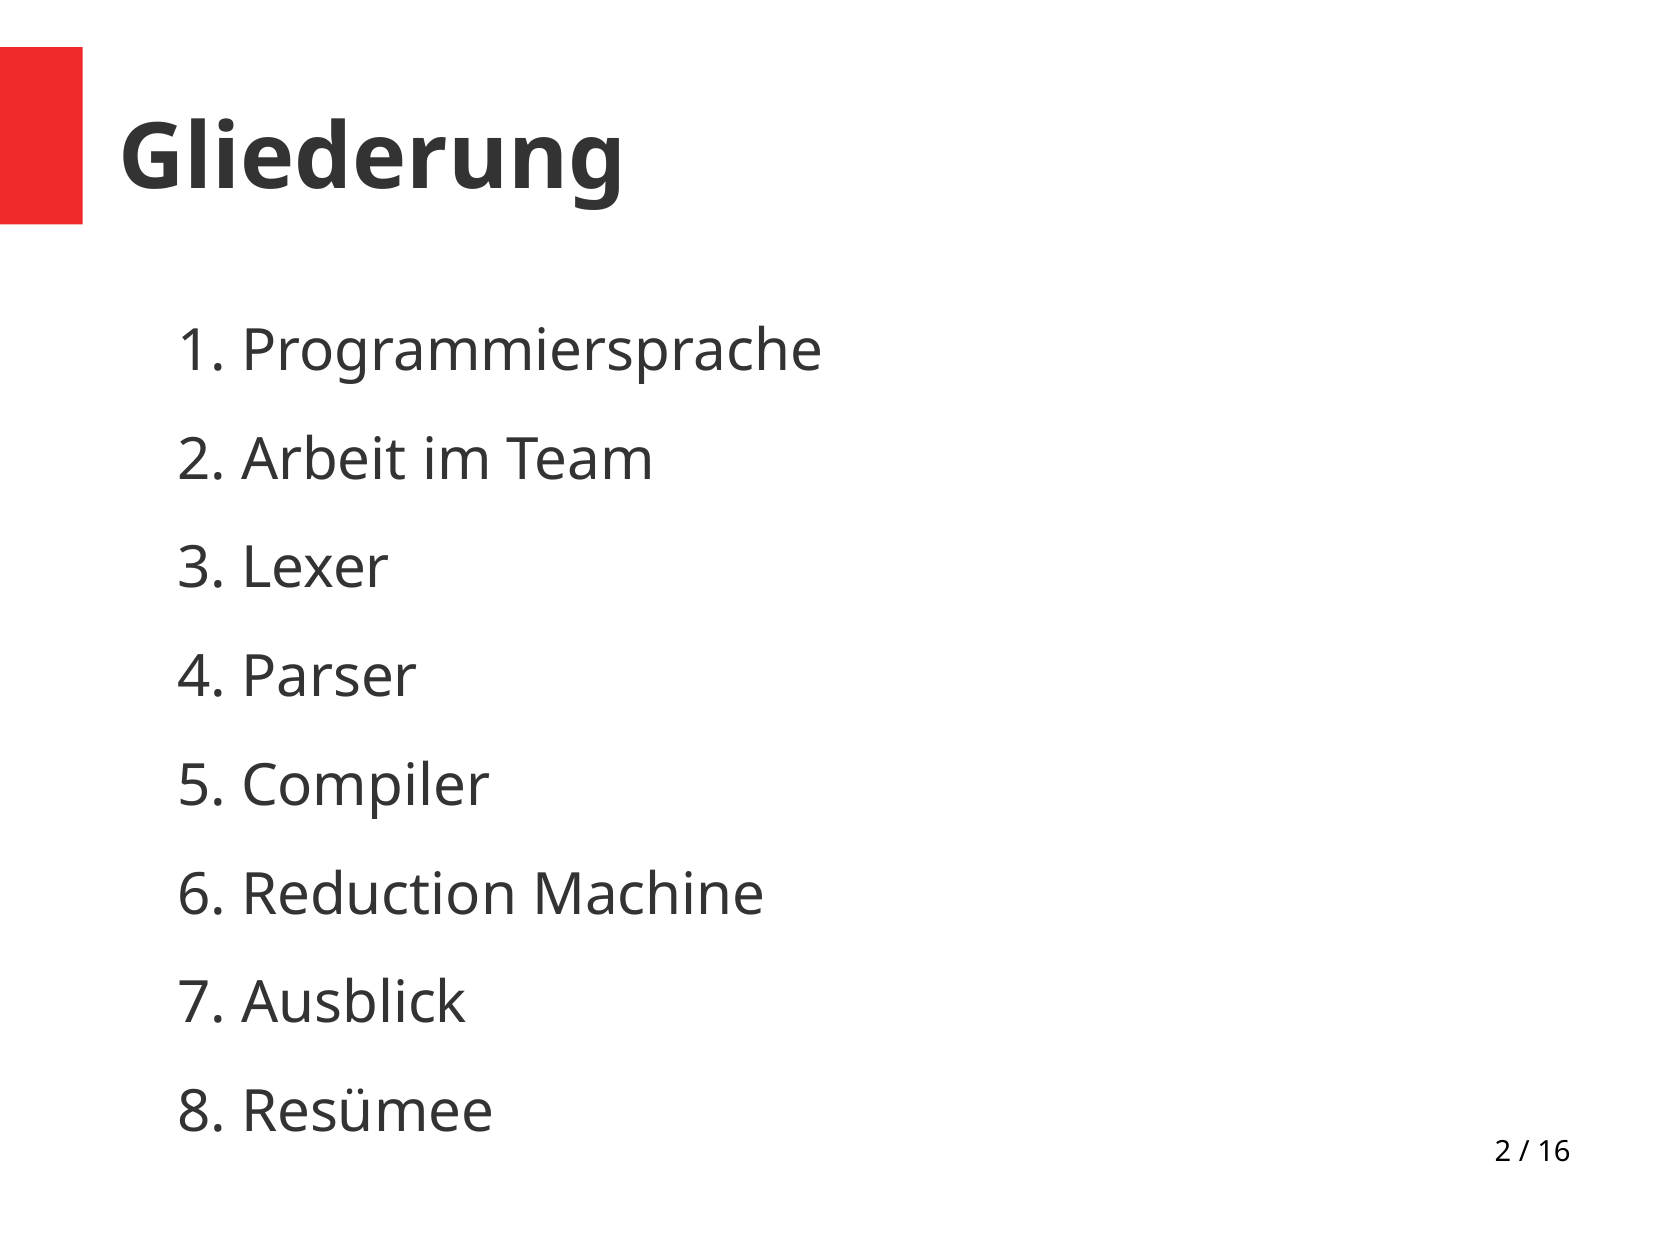

# Gliederung
1. Programmiersprache
2. Arbeit im Team
3. Lexer
4. Parser
5. Compiler
6. Reduction Machine
7. Ausblick
8. Resümee
2